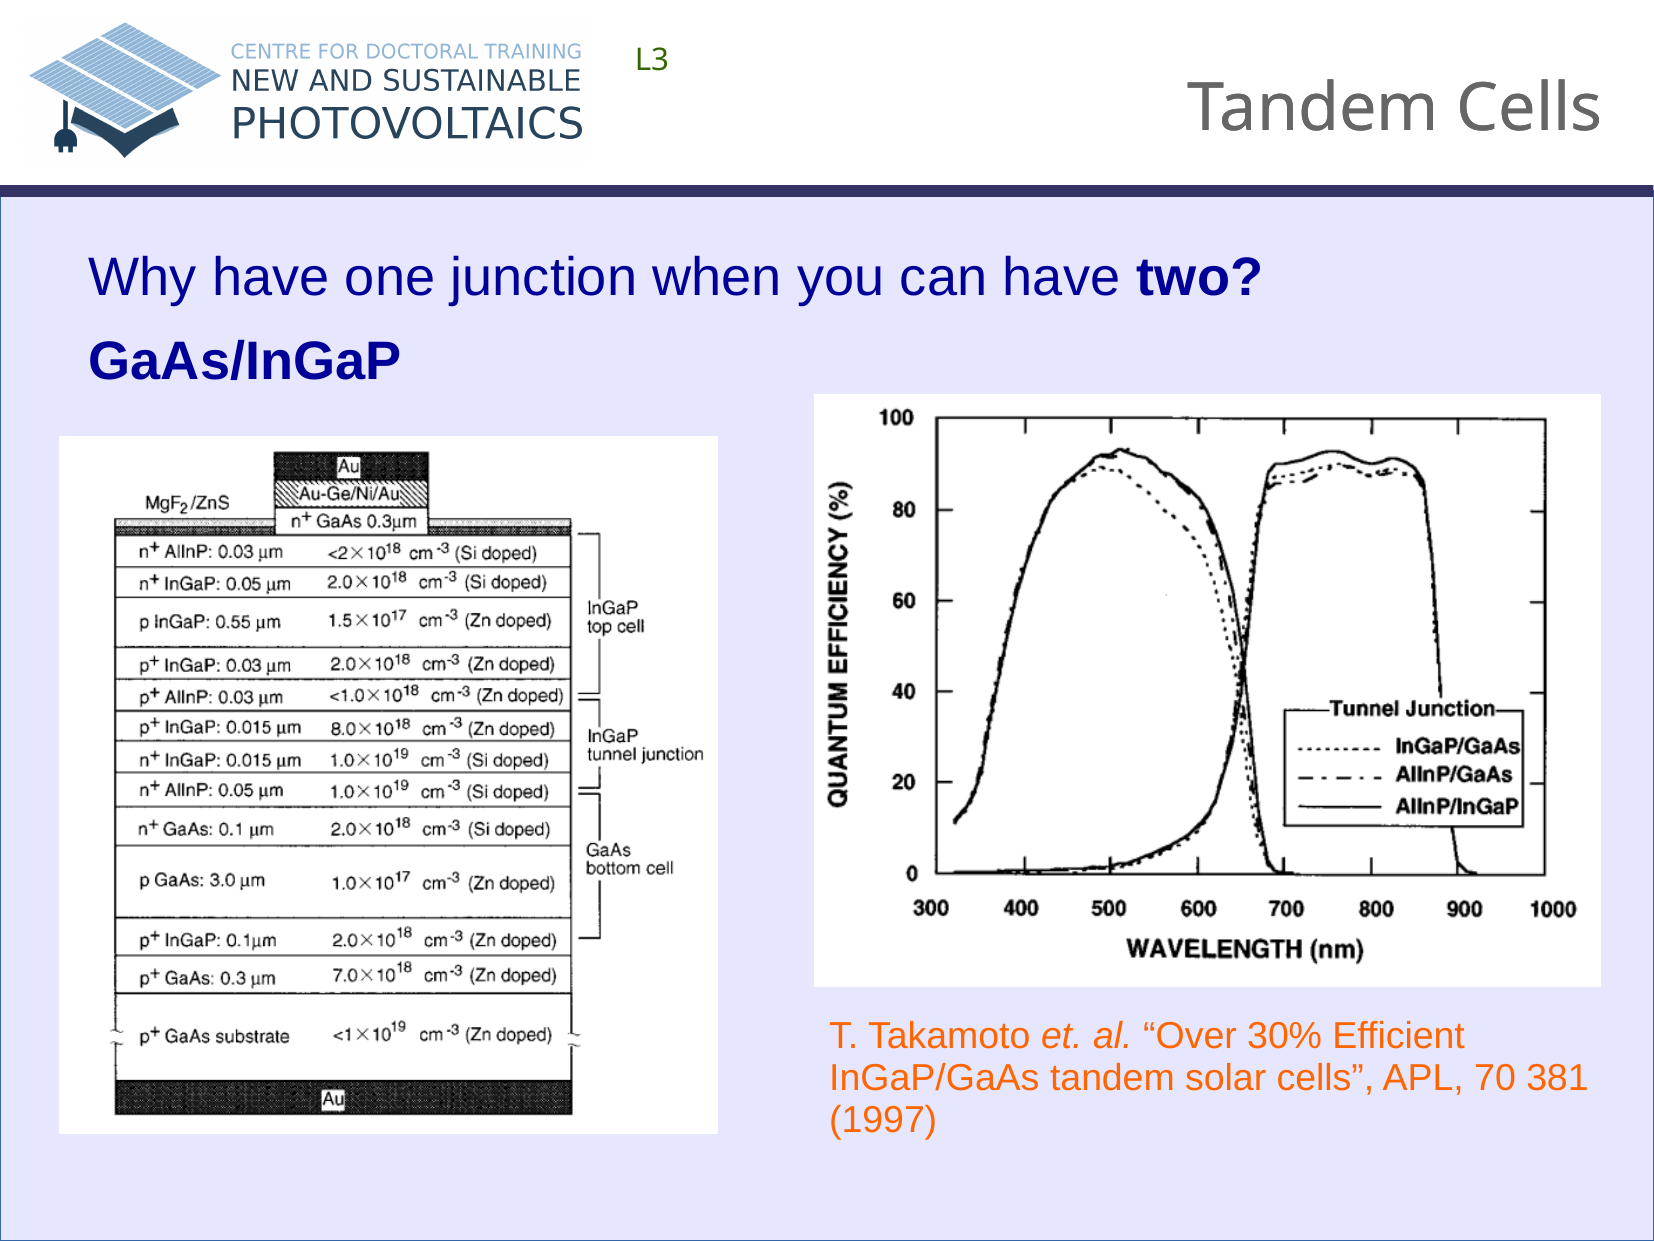

L3
Tandem Cells
Tandem Cells
Why have one junction when you can have two?
GaAs/InGaP
T. Takamoto et. al. “Over 30% Efficient InGaP/GaAs tandem solar cells”, APL, 70 381 (1997)